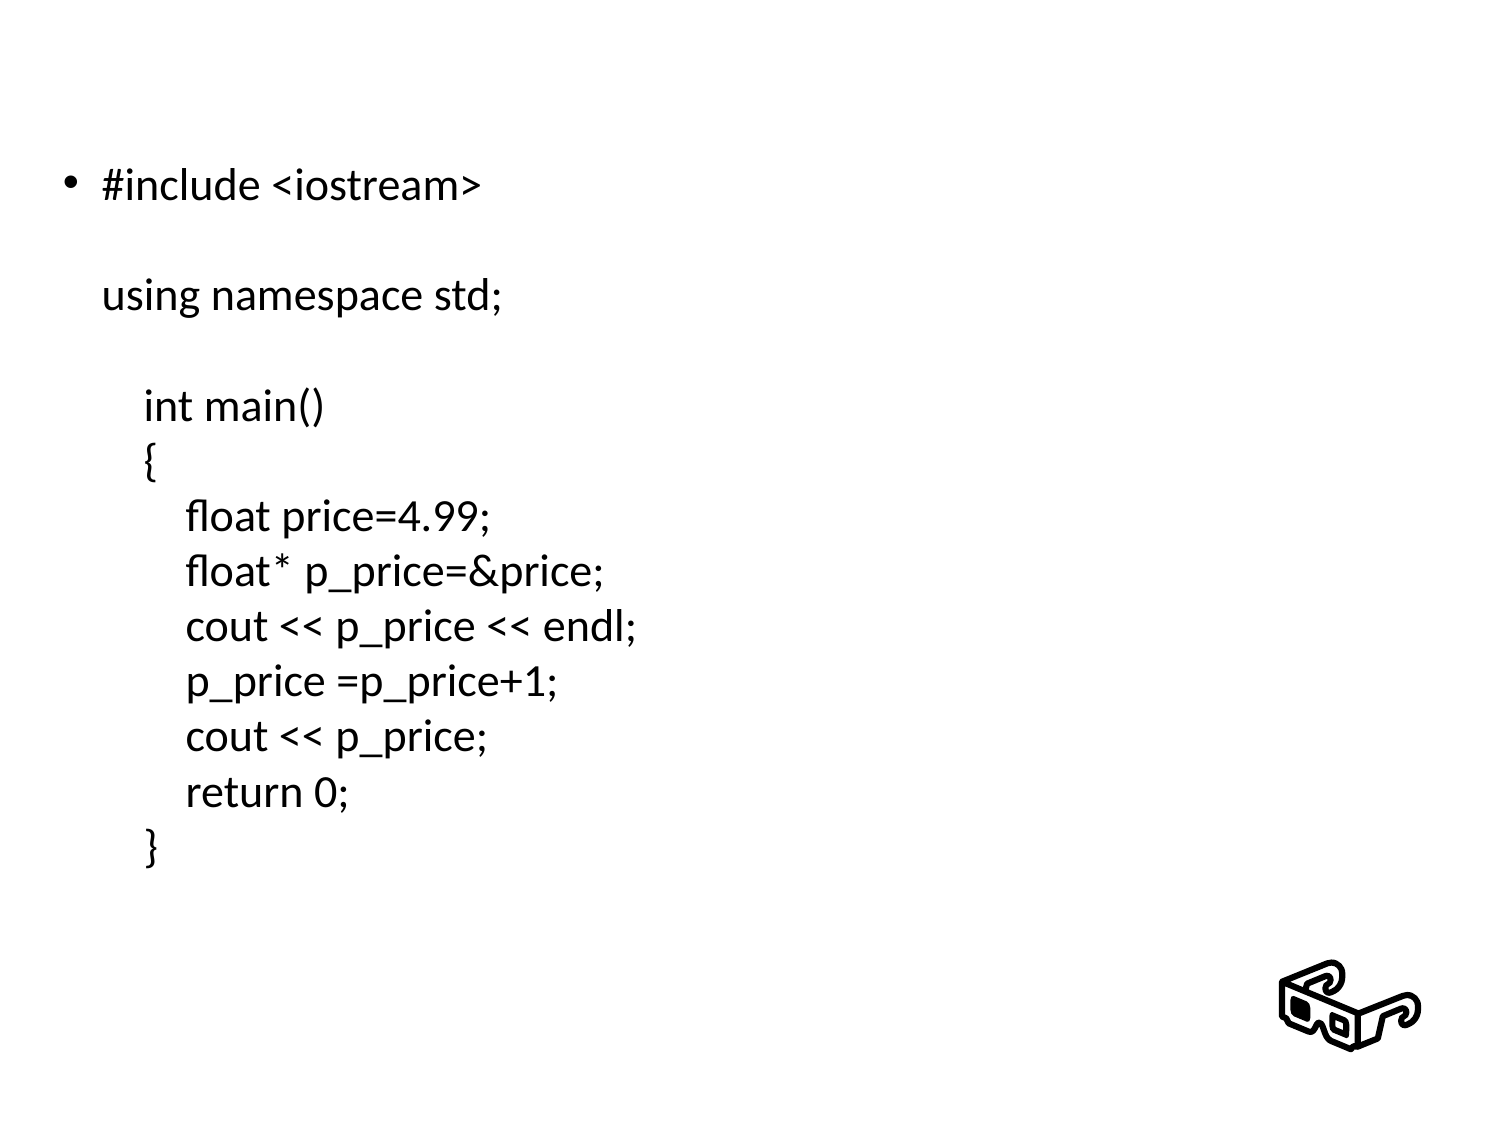

# #include <iostream> using namespace std; int main() { float price=4.99; float* p_price=&price; cout << p_price << endl; p_price =p_price+1; cout << p_price; return 0; }